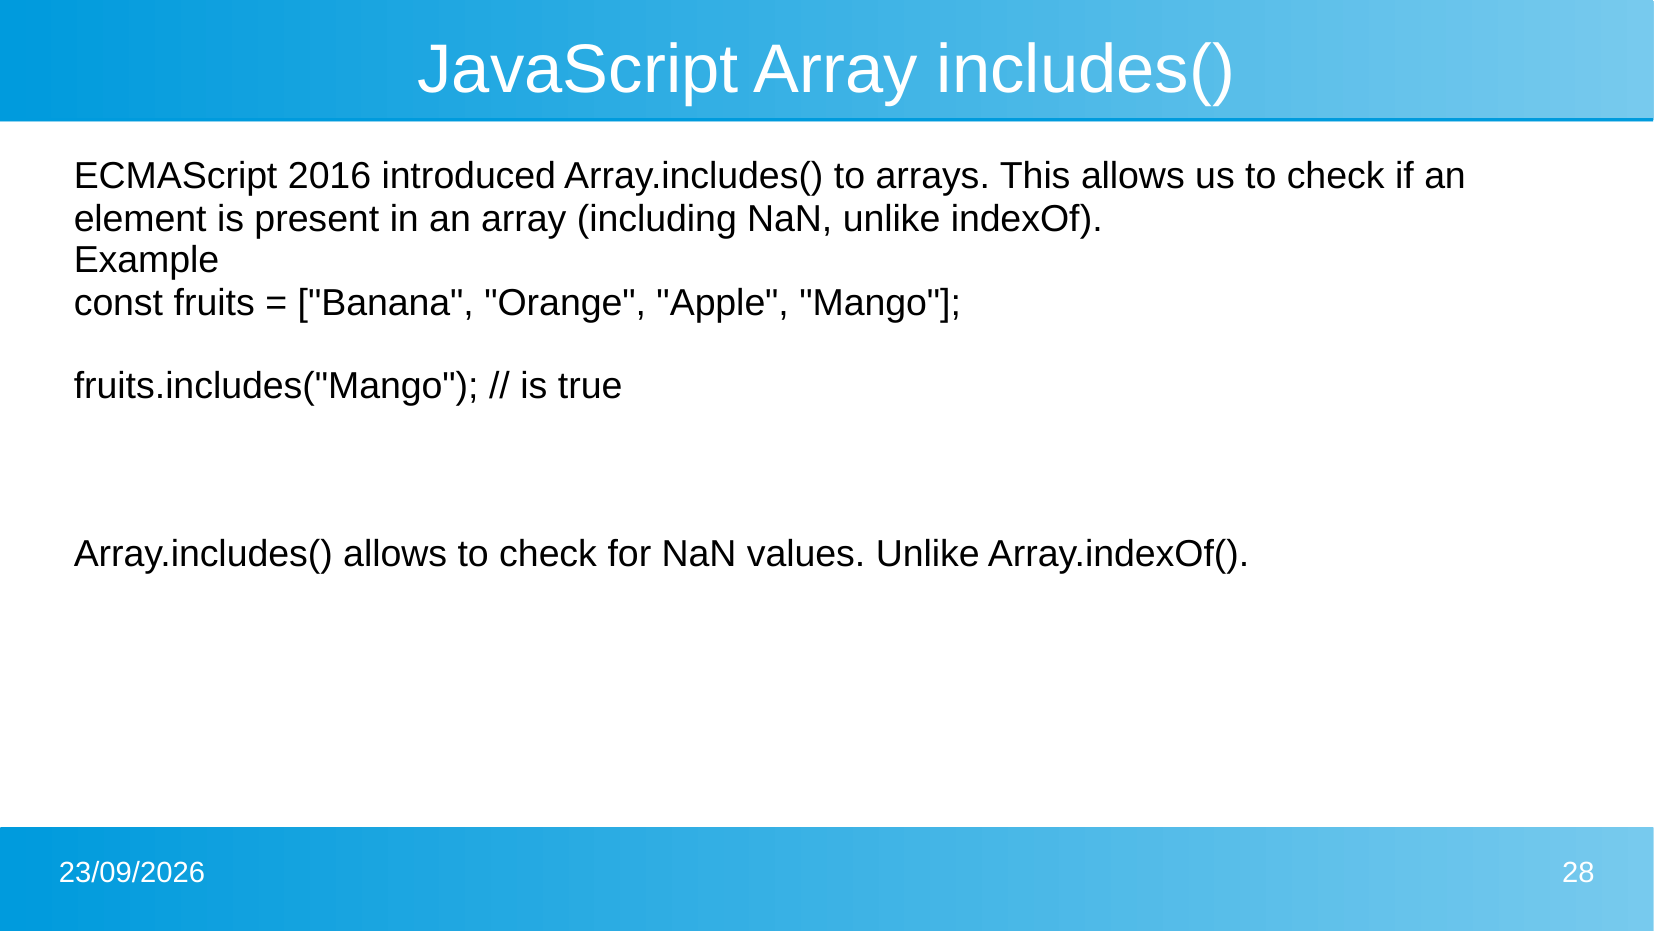

# JavaScript Array includes()
ECMAScript 2016 introduced Array.includes() to arrays. This allows us to check if an element is present in an array (including NaN, unlike indexOf).
Example
const fruits = ["Banana", "Orange", "Apple", "Mango"];
fruits.includes("Mango"); // is true
Array.includes() allows to check for NaN values. Unlike Array.indexOf().
28